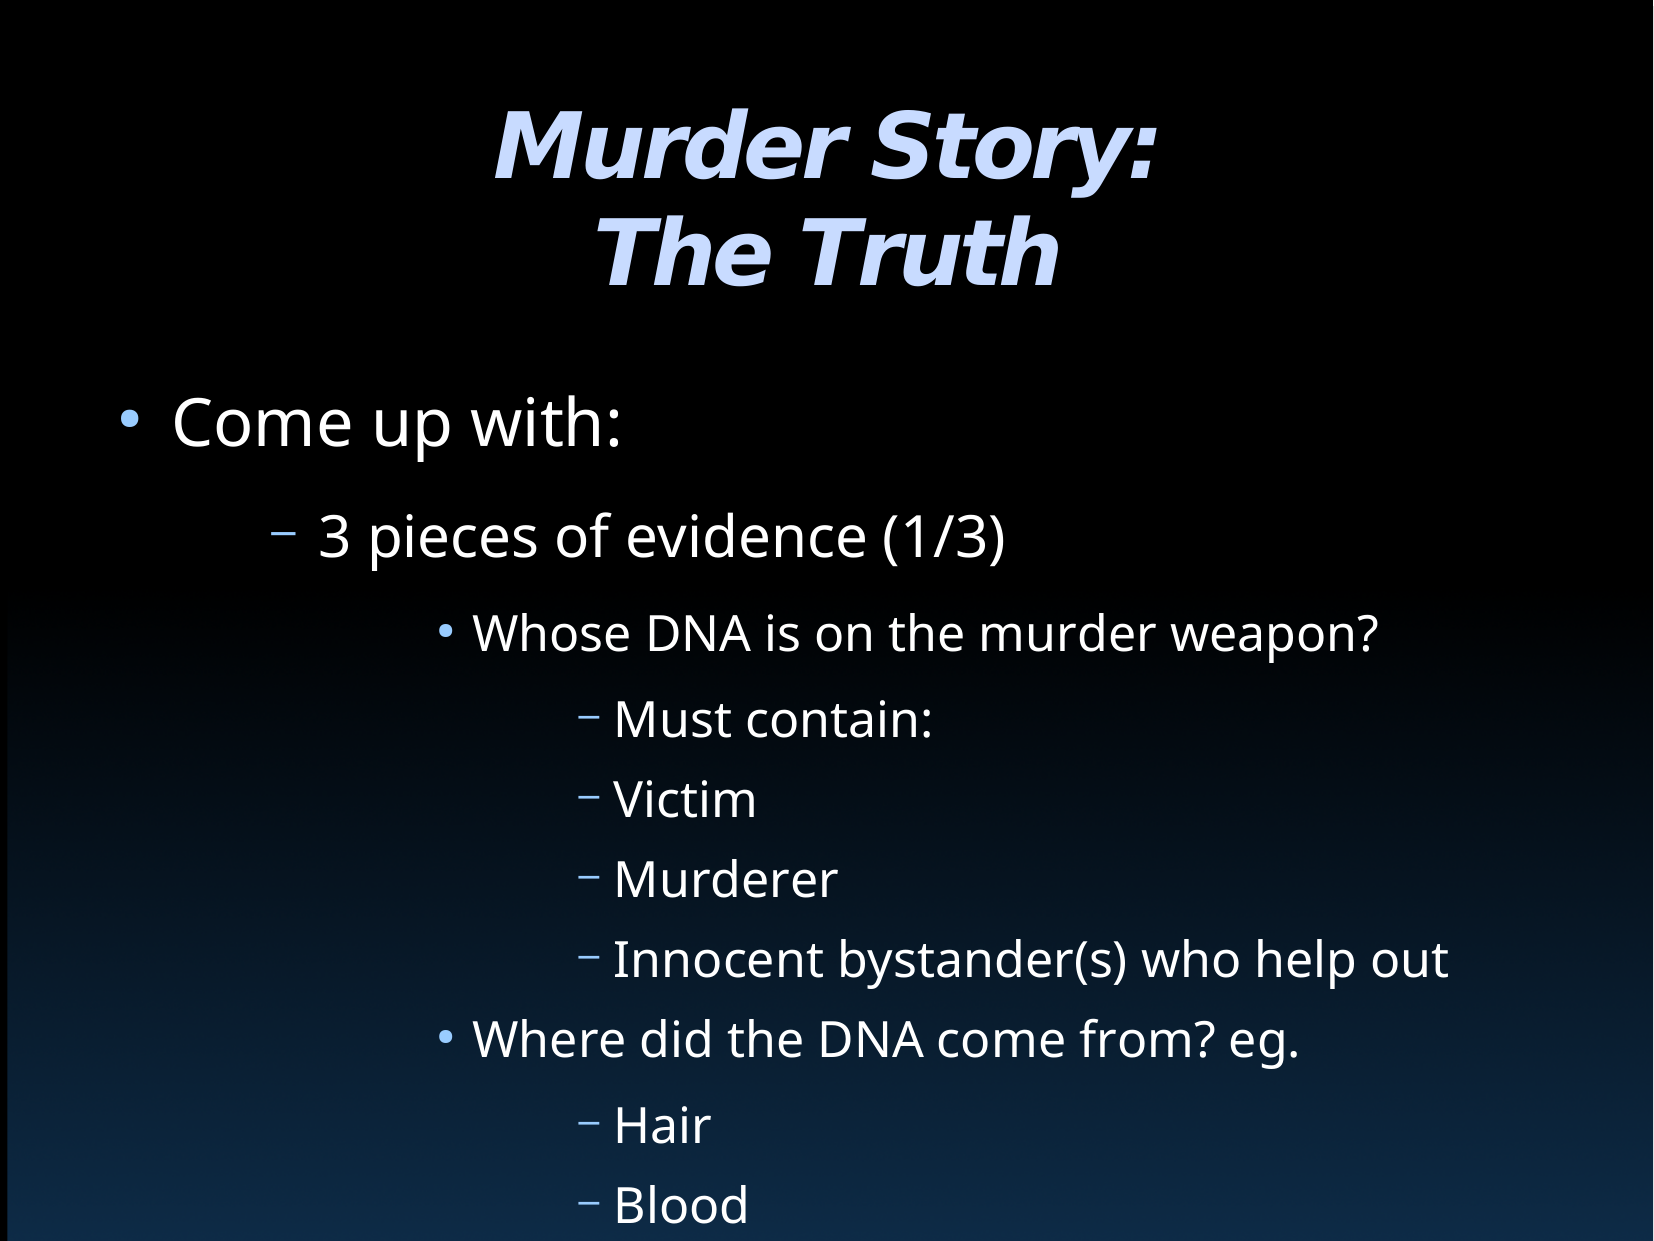

# Murder Story: The Truth
Come up with:
3 pieces of evidence (1/3)
Whose DNA is on the murder weapon?
Must contain:
Victim
Murderer
Innocent bystander(s) who help out
Where did the DNA come from? eg.
Hair
Blood
Skin